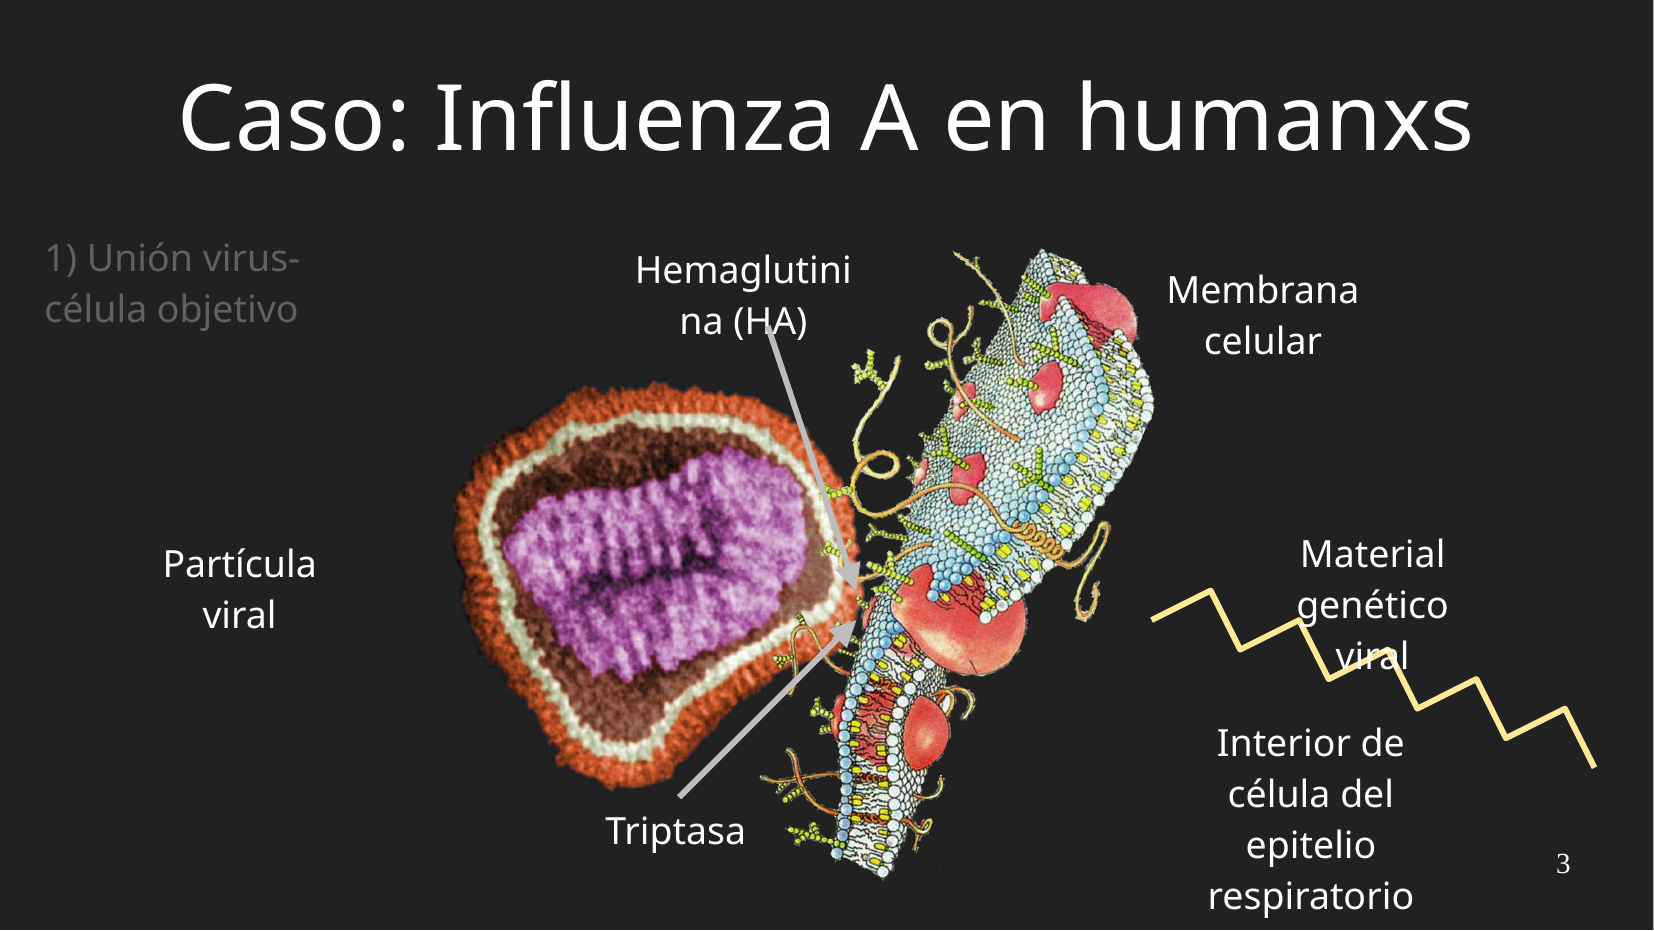

# Caso: Influenza A en humanxs
1) Unión virus-célula objetivo
Hemaglutinina (HA)
Membrana celular
Material genético viral
Partícula viral
Interior de célula del epitelio respiratorio
Triptasa
3